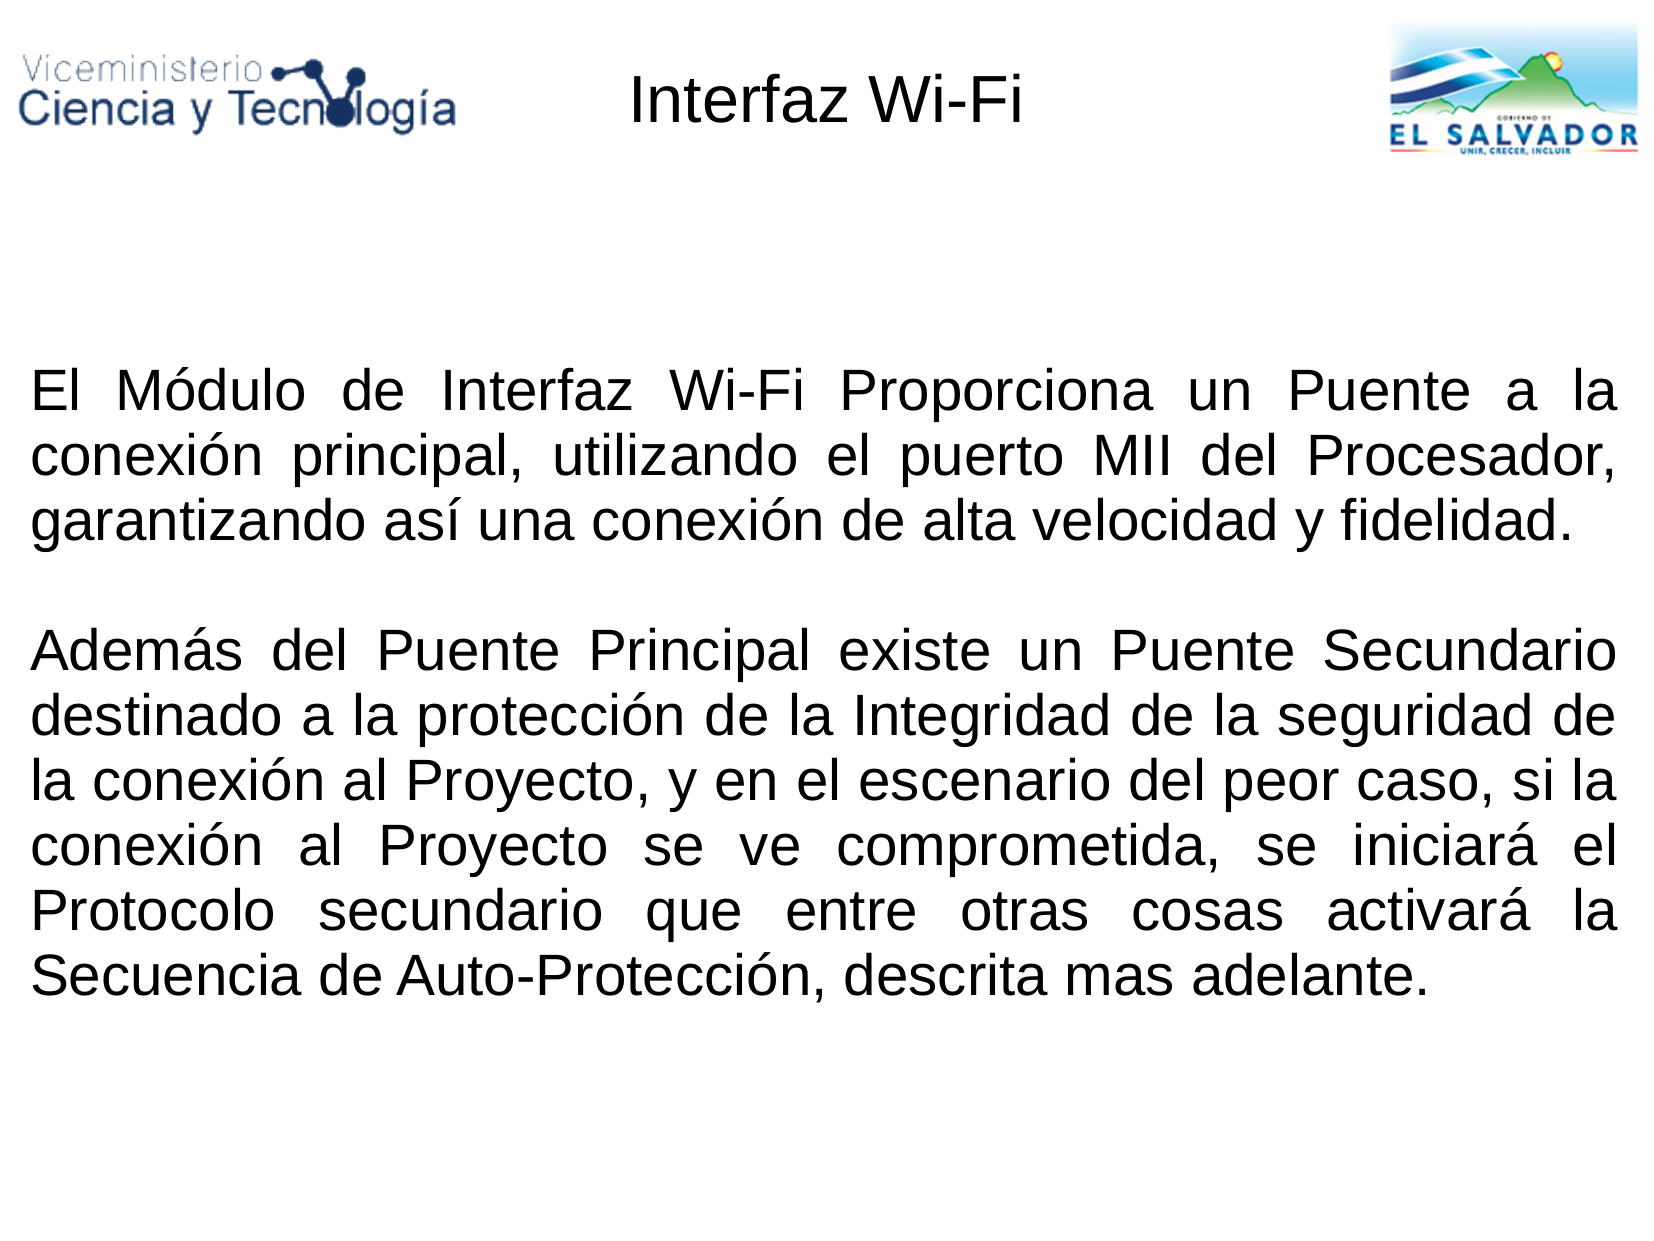

Interfaz Wi-Fi
# El Módulo de Interfaz Wi-Fi Proporciona un Puente a la conexión principal, utilizando el puerto MII del Procesador, garantizando así una conexión de alta velocidad y fidelidad.
Además del Puente Principal existe un Puente Secundario destinado a la protección de la Integridad de la seguridad de la conexión al Proyecto, y en el escenario del peor caso, si la conexión al Proyecto se ve comprometida, se iniciará el Protocolo secundario que entre otras cosas activará la Secuencia de Auto-Protección, descrita mas adelante.